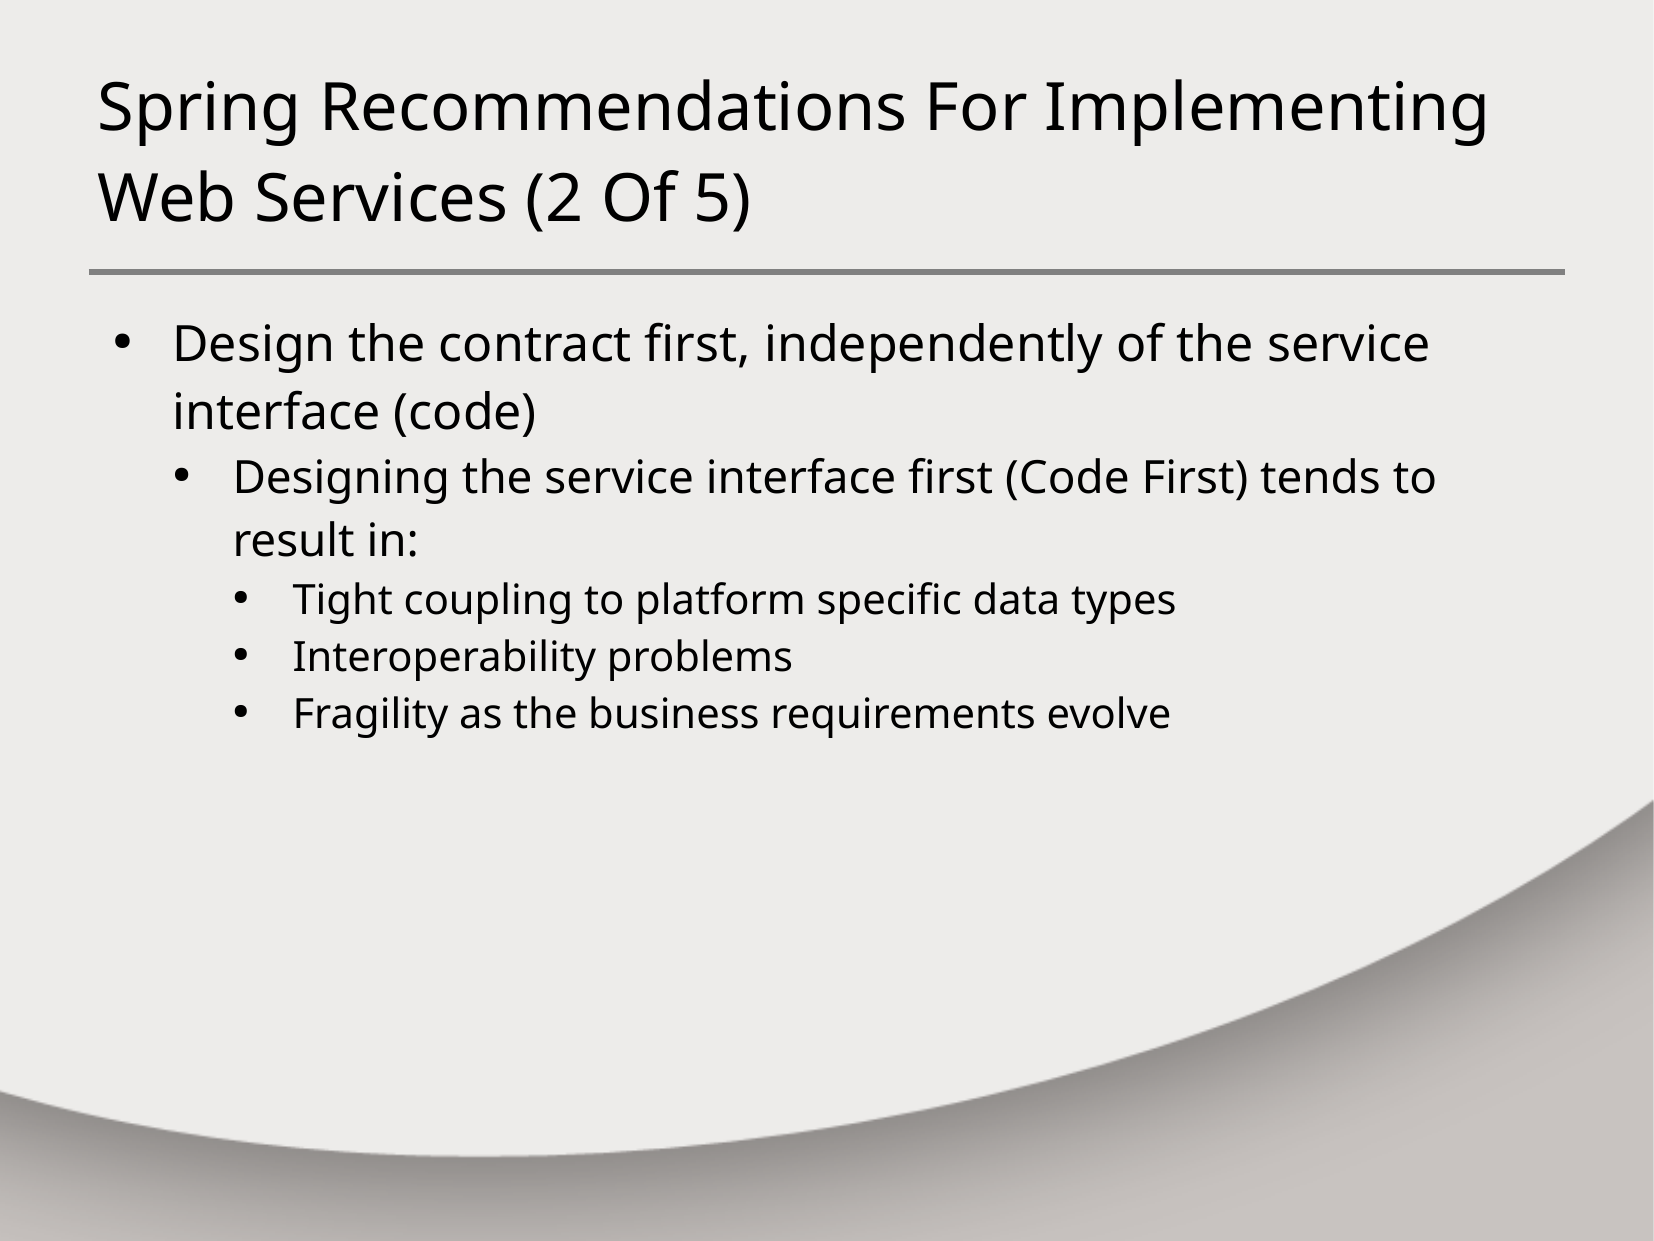

# Spring Recommendations For Implementing Web Services (2 Of 5)
Design the contract first, independently of the service interface (code)
Designing the service interface first (Code First) tends to result in:
Tight coupling to platform specific data types
Interoperability problems
Fragility as the business requirements evolve